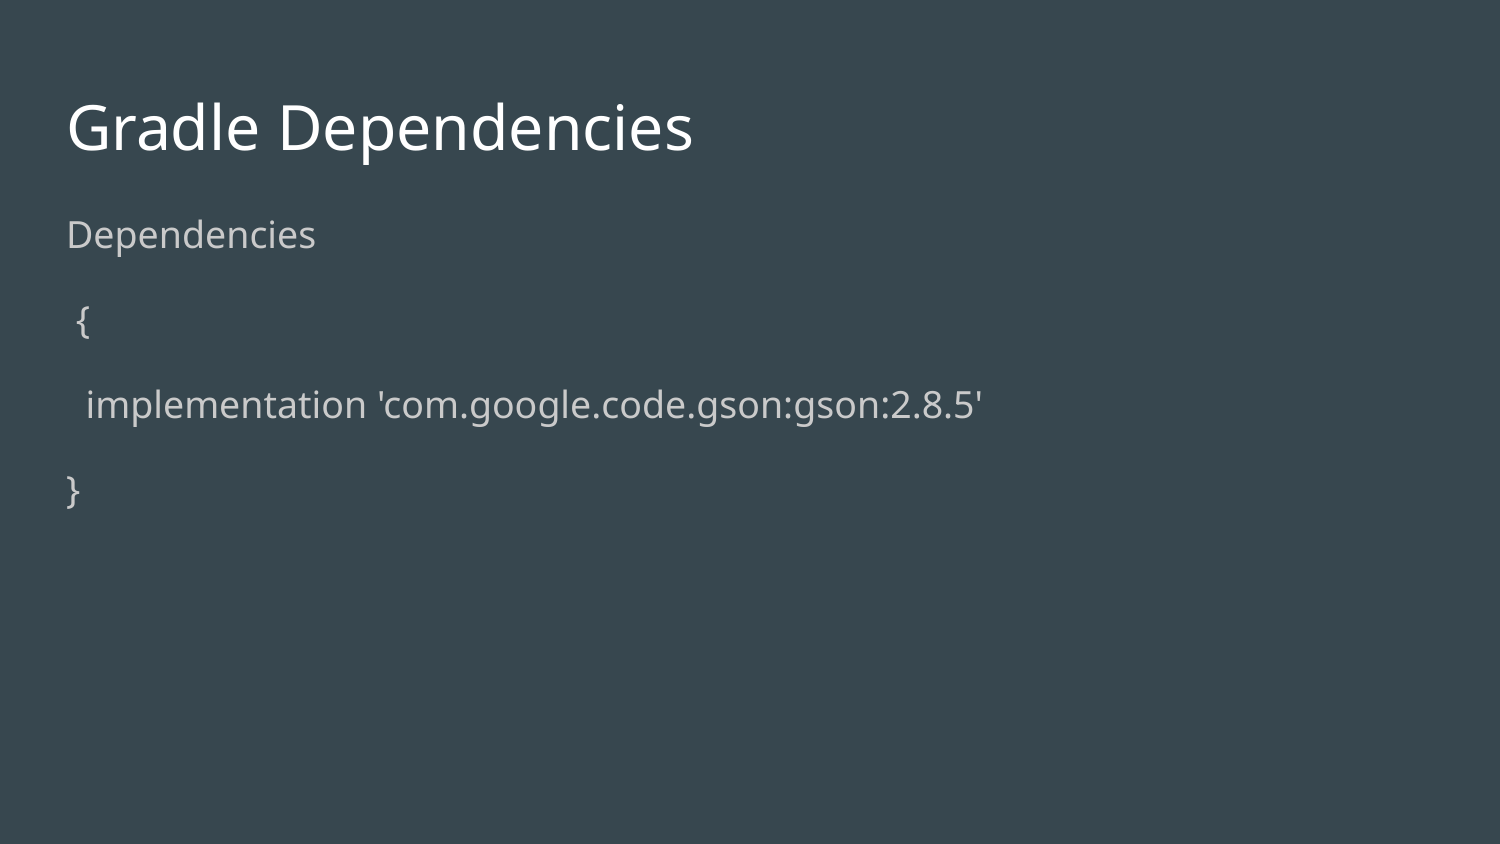

# Gradle Dependencies
Dependencies
 {
 implementation 'com.google.code.gson:gson:2.8.5'
}